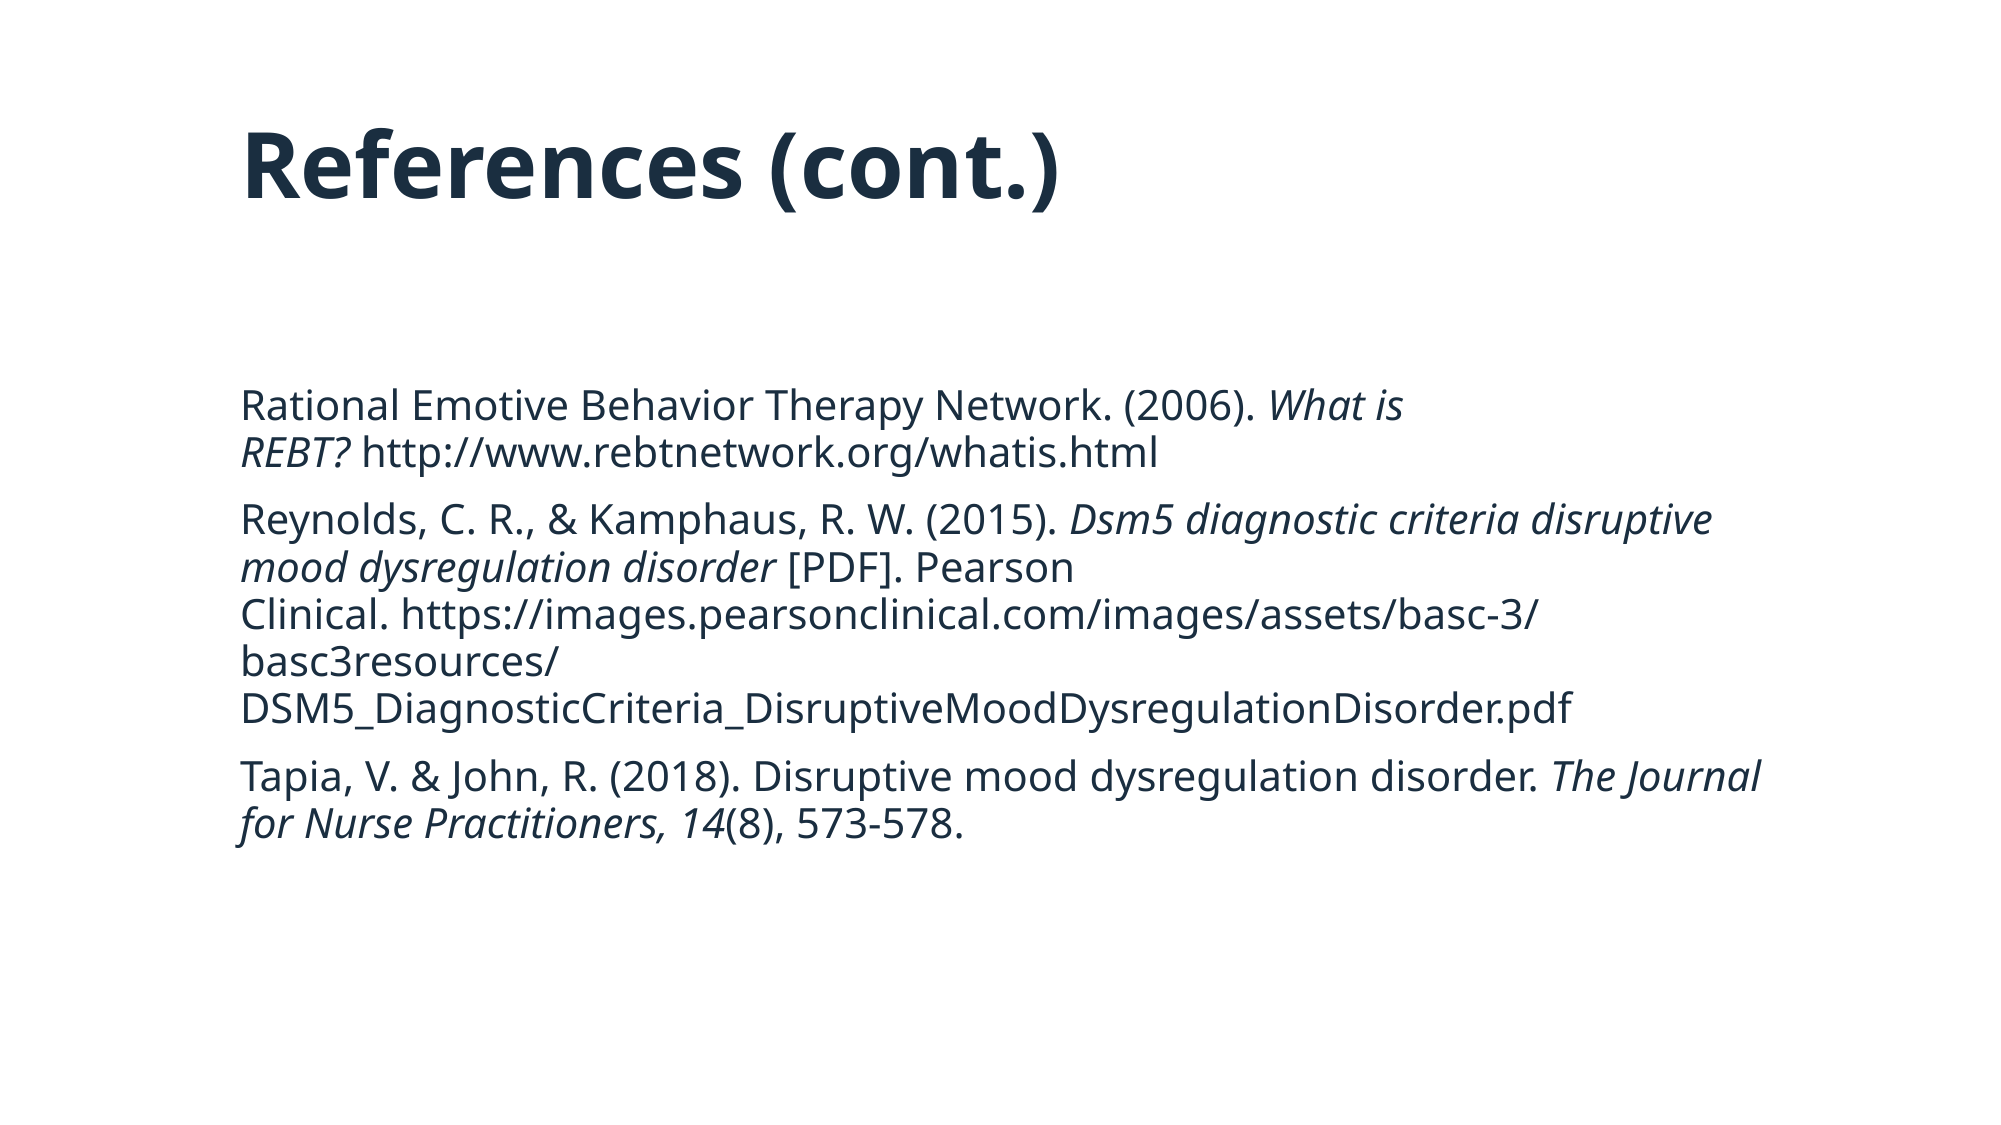

# References (cont.)
Rational Emotive Behavior Therapy Network. (2006). What is REBT? http://www.rebtnetwork.org/whatis.html
Reynolds, C. R., & Kamphaus, R. W. (2015). Dsm5 diagnostic criteria disruptive mood dysregulation disorder [PDF]. Pearson Clinical. https://images.pearsonclinical.com/images/assets/basc-3/basc3resources/DSM5_DiagnosticCriteria_DisruptiveMoodDysregulationDisorder.pdf
Tapia, V. & John, R. (2018). Disruptive mood dysregulation disorder. The Journal for Nurse Practitioners, 14(8), 573-578.